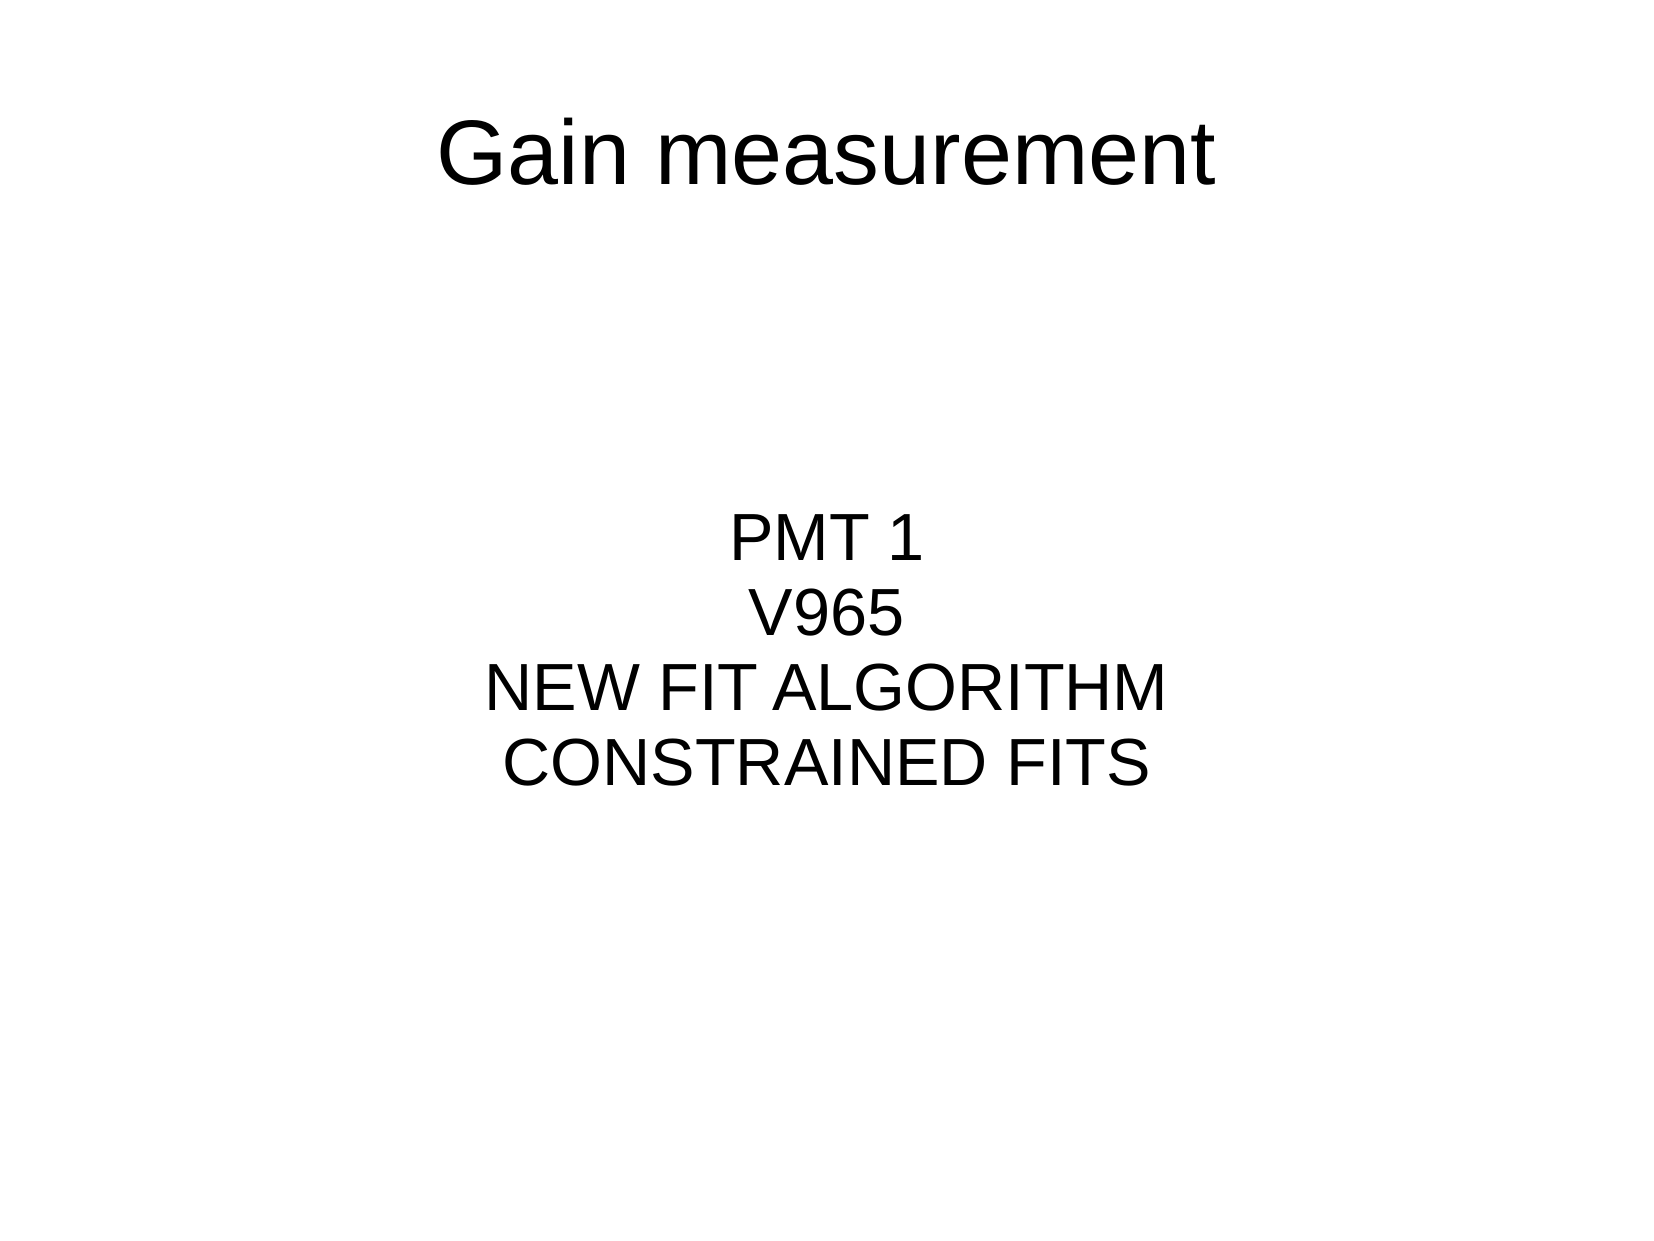

# Gain measurement
PMT 1
V965
NEW FIT ALGORITHM
CONSTRAINED FITS